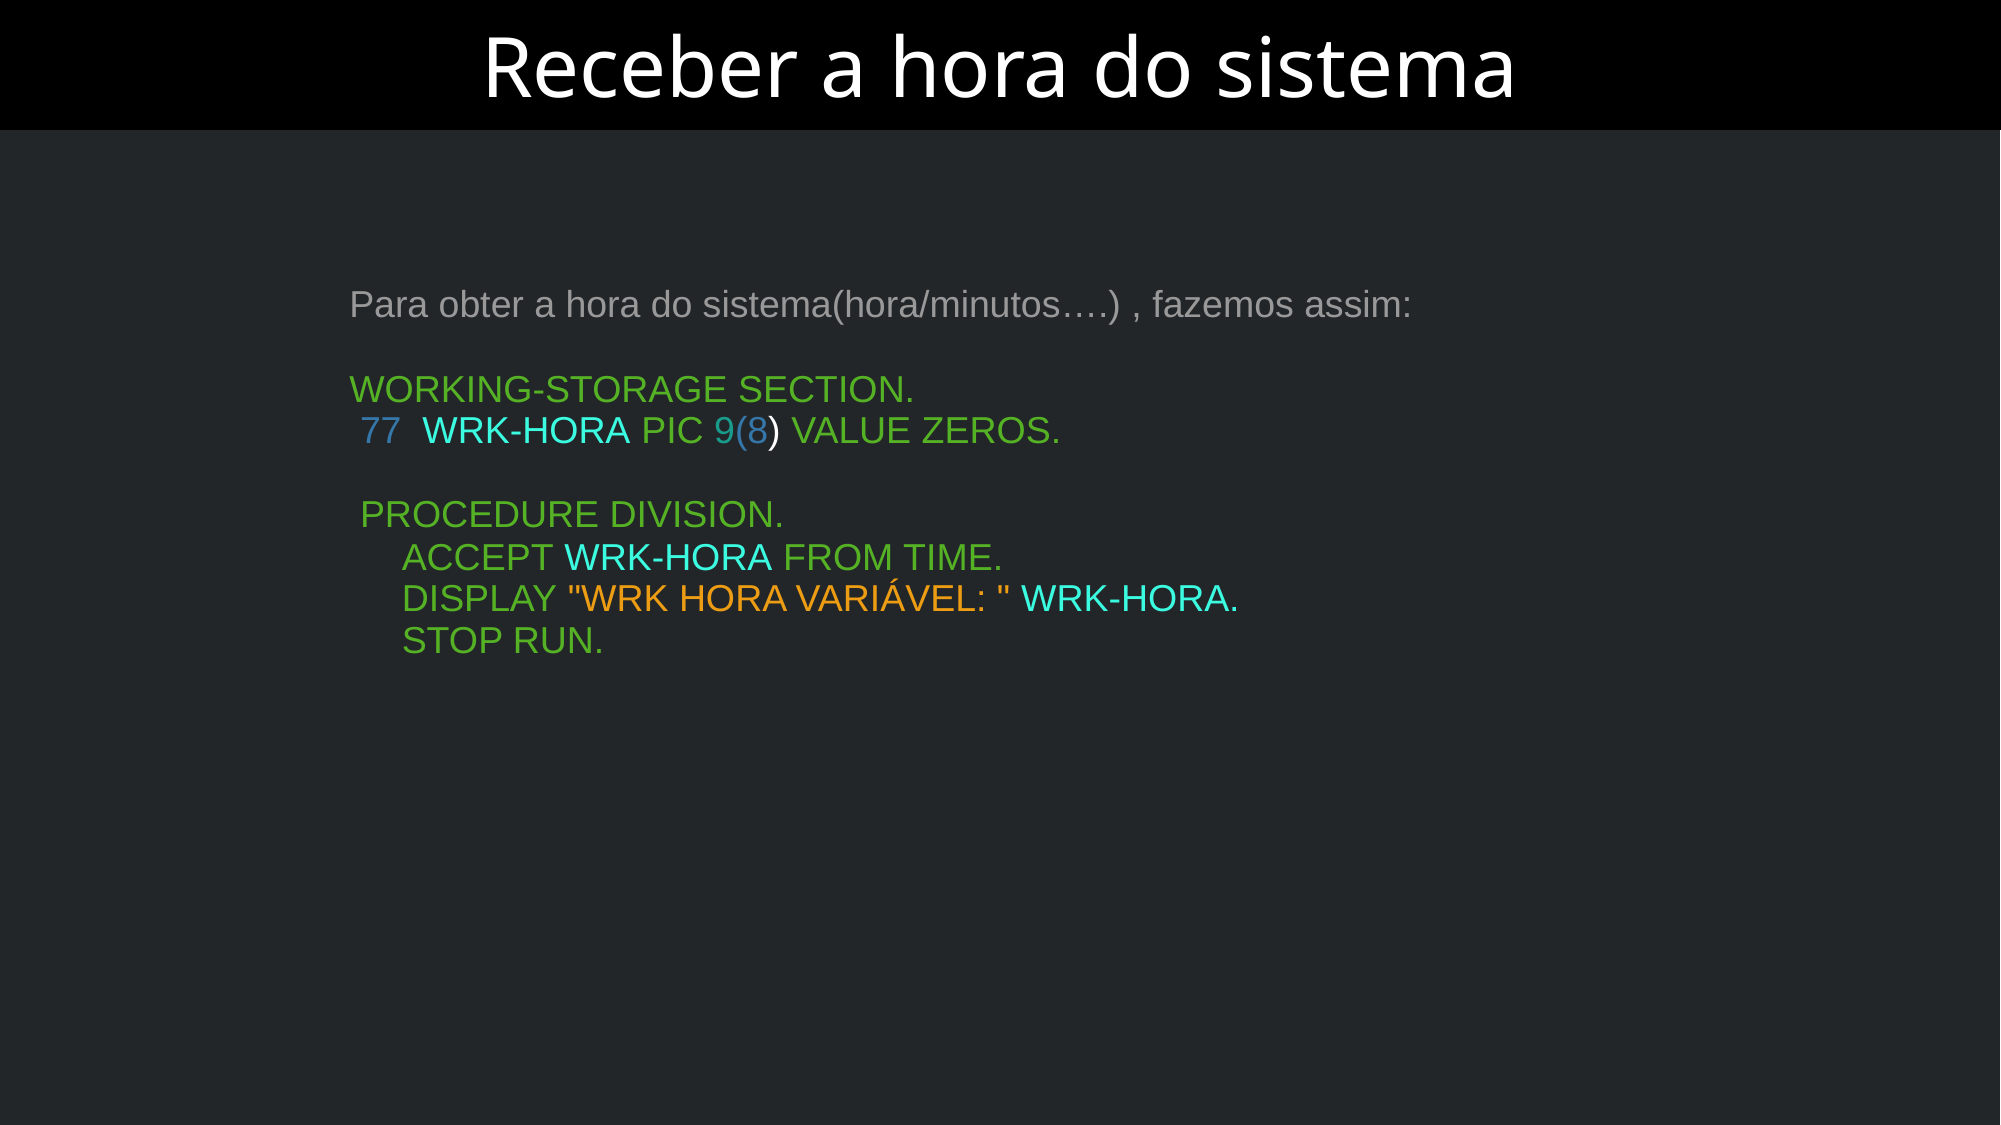

Receber a hora do sistema
 Para obter a hora do sistema(hora/minutos….) , fazemos assim:
 WORKING-STORAGE SECTION.
 77 WRK-HORA PIC 9(8) VALUE ZEROS.
 PROCEDURE DIVISION.
 ACCEPT WRK-HORA FROM TIME.
 DISPLAY "WRK HORA VARIÁVEL: " WRK-HORA.
 STOP RUN.